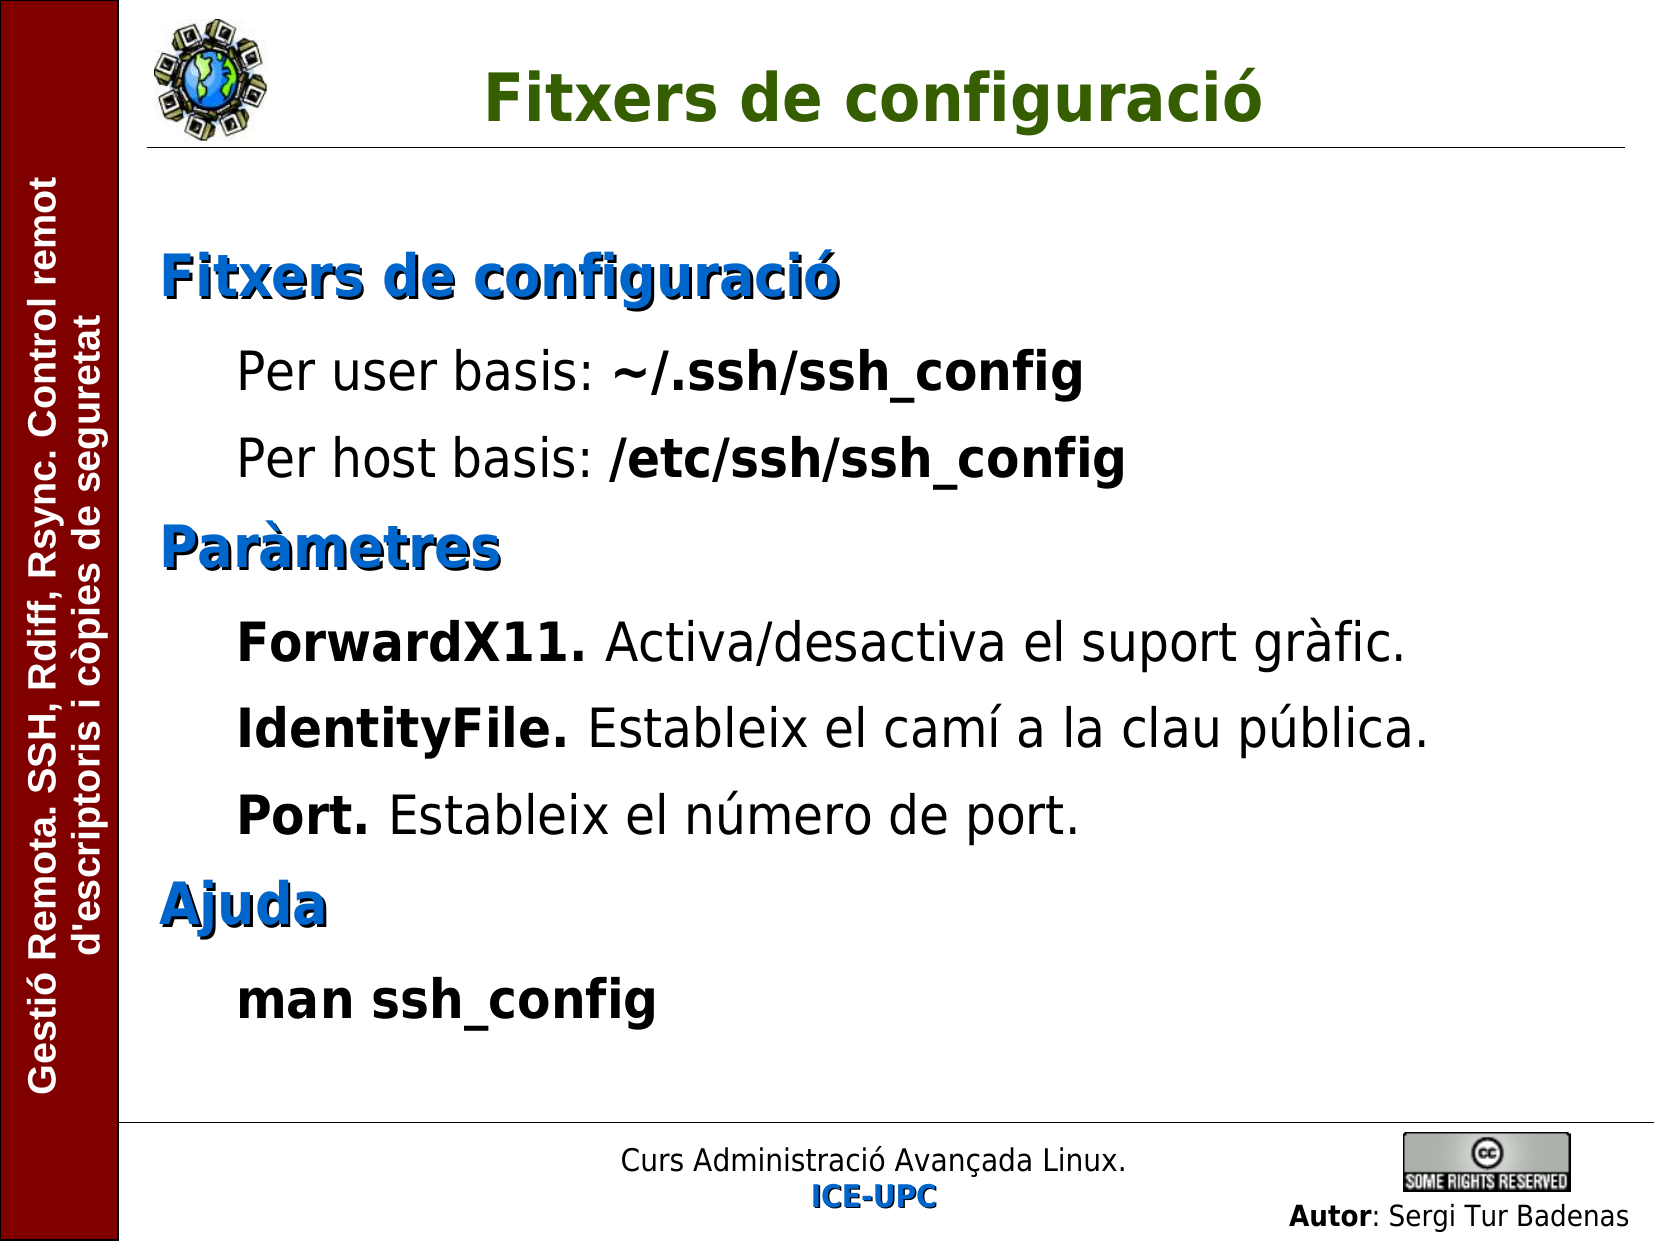

# Fitxers de configuració
Fitxers de configuració
Per user basis: ~/.ssh/ssh_config
Per host basis: /etc/ssh/ssh_config
Paràmetres
ForwardX11. Activa/desactiva el suport gràfic.
IdentityFile. Estableix el camí a la clau pública.
Port. Estableix el número de port.
Ajuda
man ssh_config